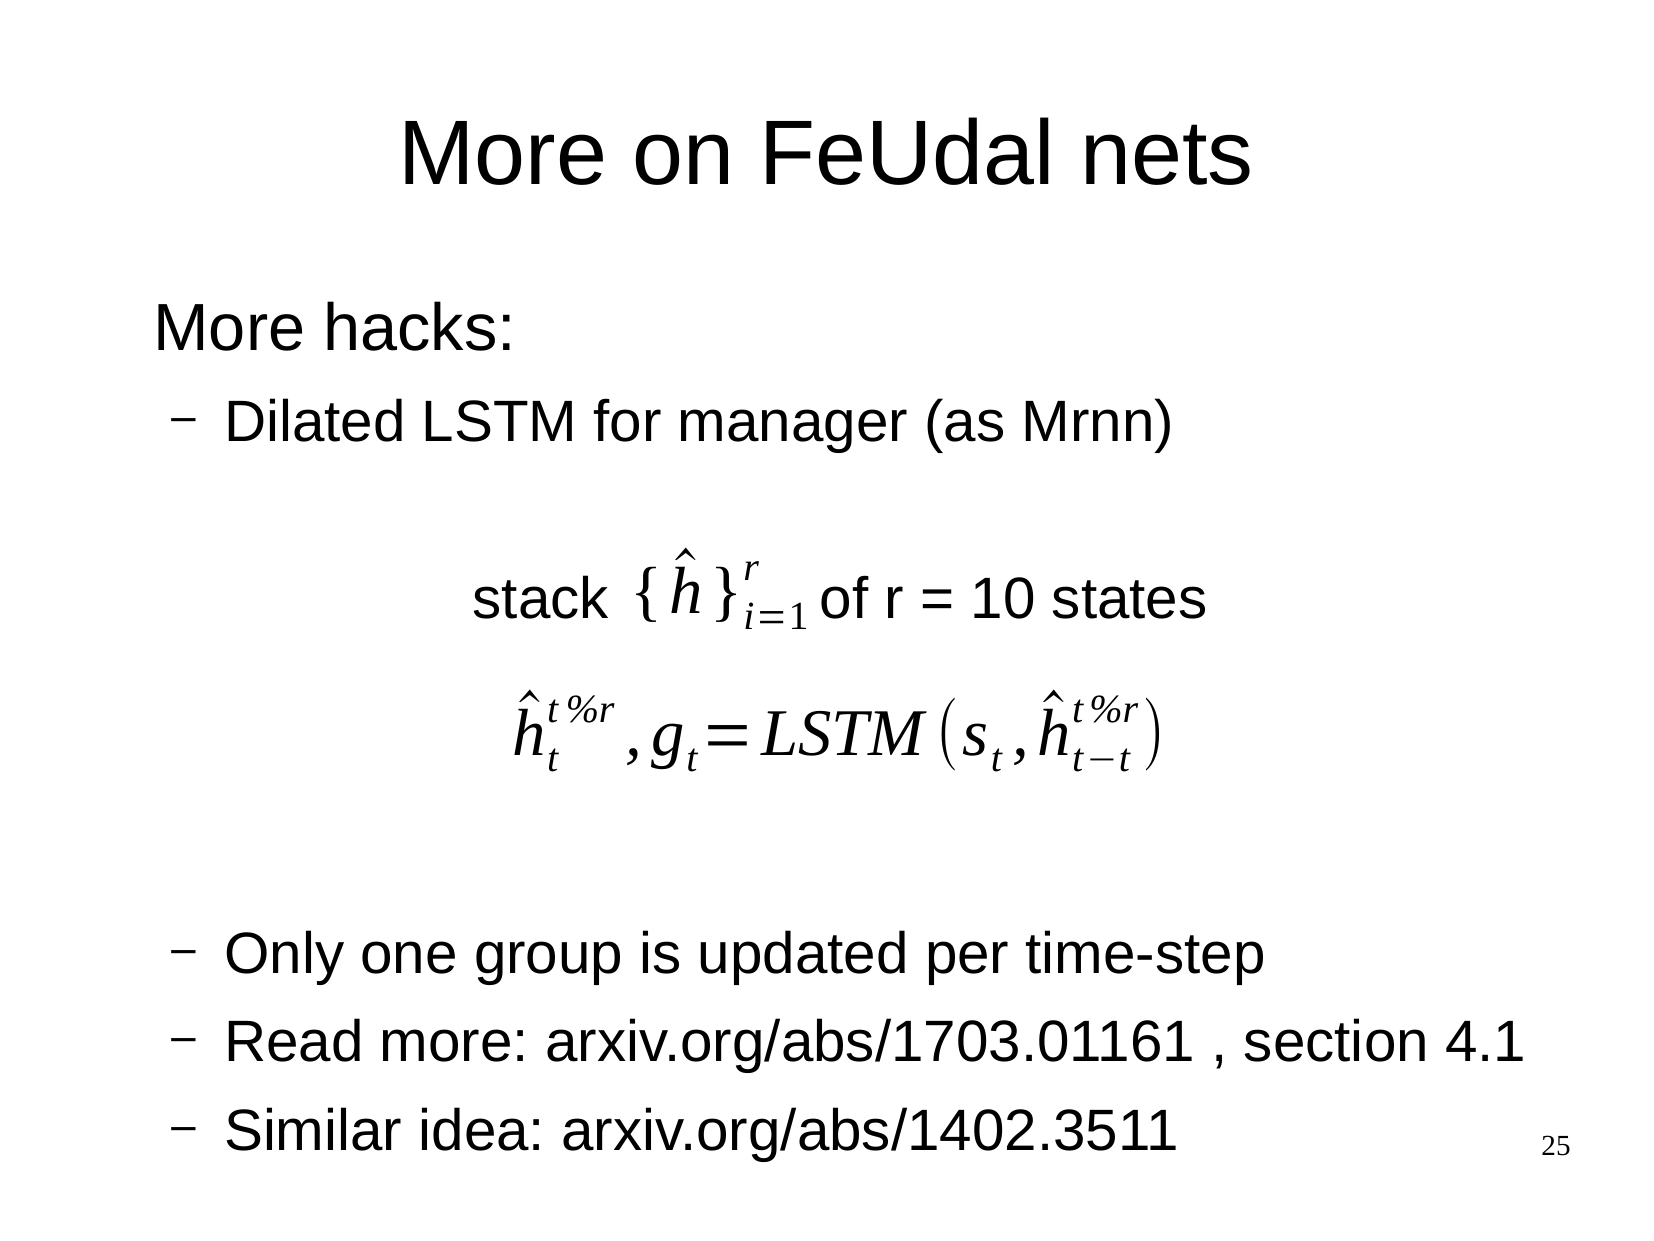

# More on FeUdal nets
More hacks:
Dilated LSTM for manager (as Mrnn)
stack of r = 10 states
Only one group is updated per time-step
Read more: arxiv.org/abs/1703.01161 , section 4.1
Similar idea: arxiv.org/abs/1402.3511
25